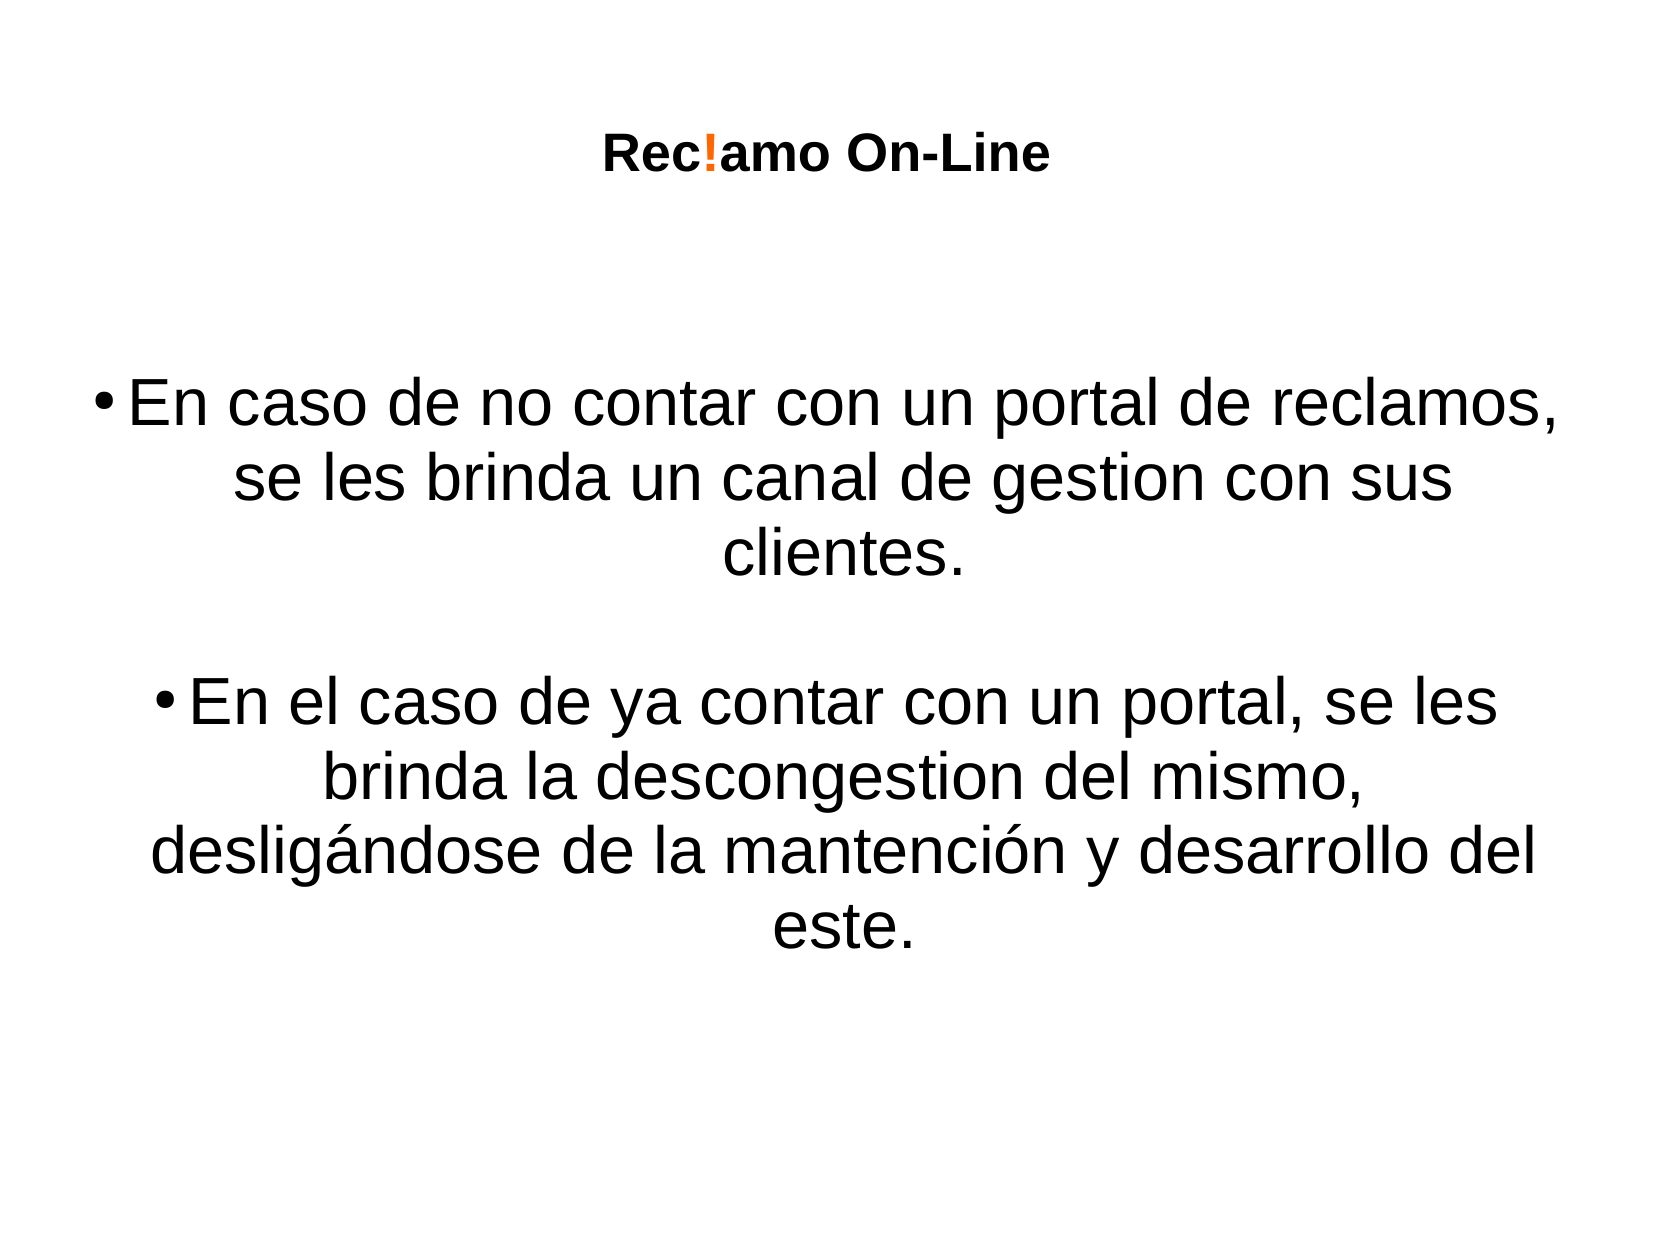

# Rec!amo On-Line
En caso de no contar con un portal de reclamos, se les brinda un canal de gestion con sus clientes.
En el caso de ya contar con un portal, se les brinda la descongestion del mismo, desligándose de la mantención y desarrollo del este.